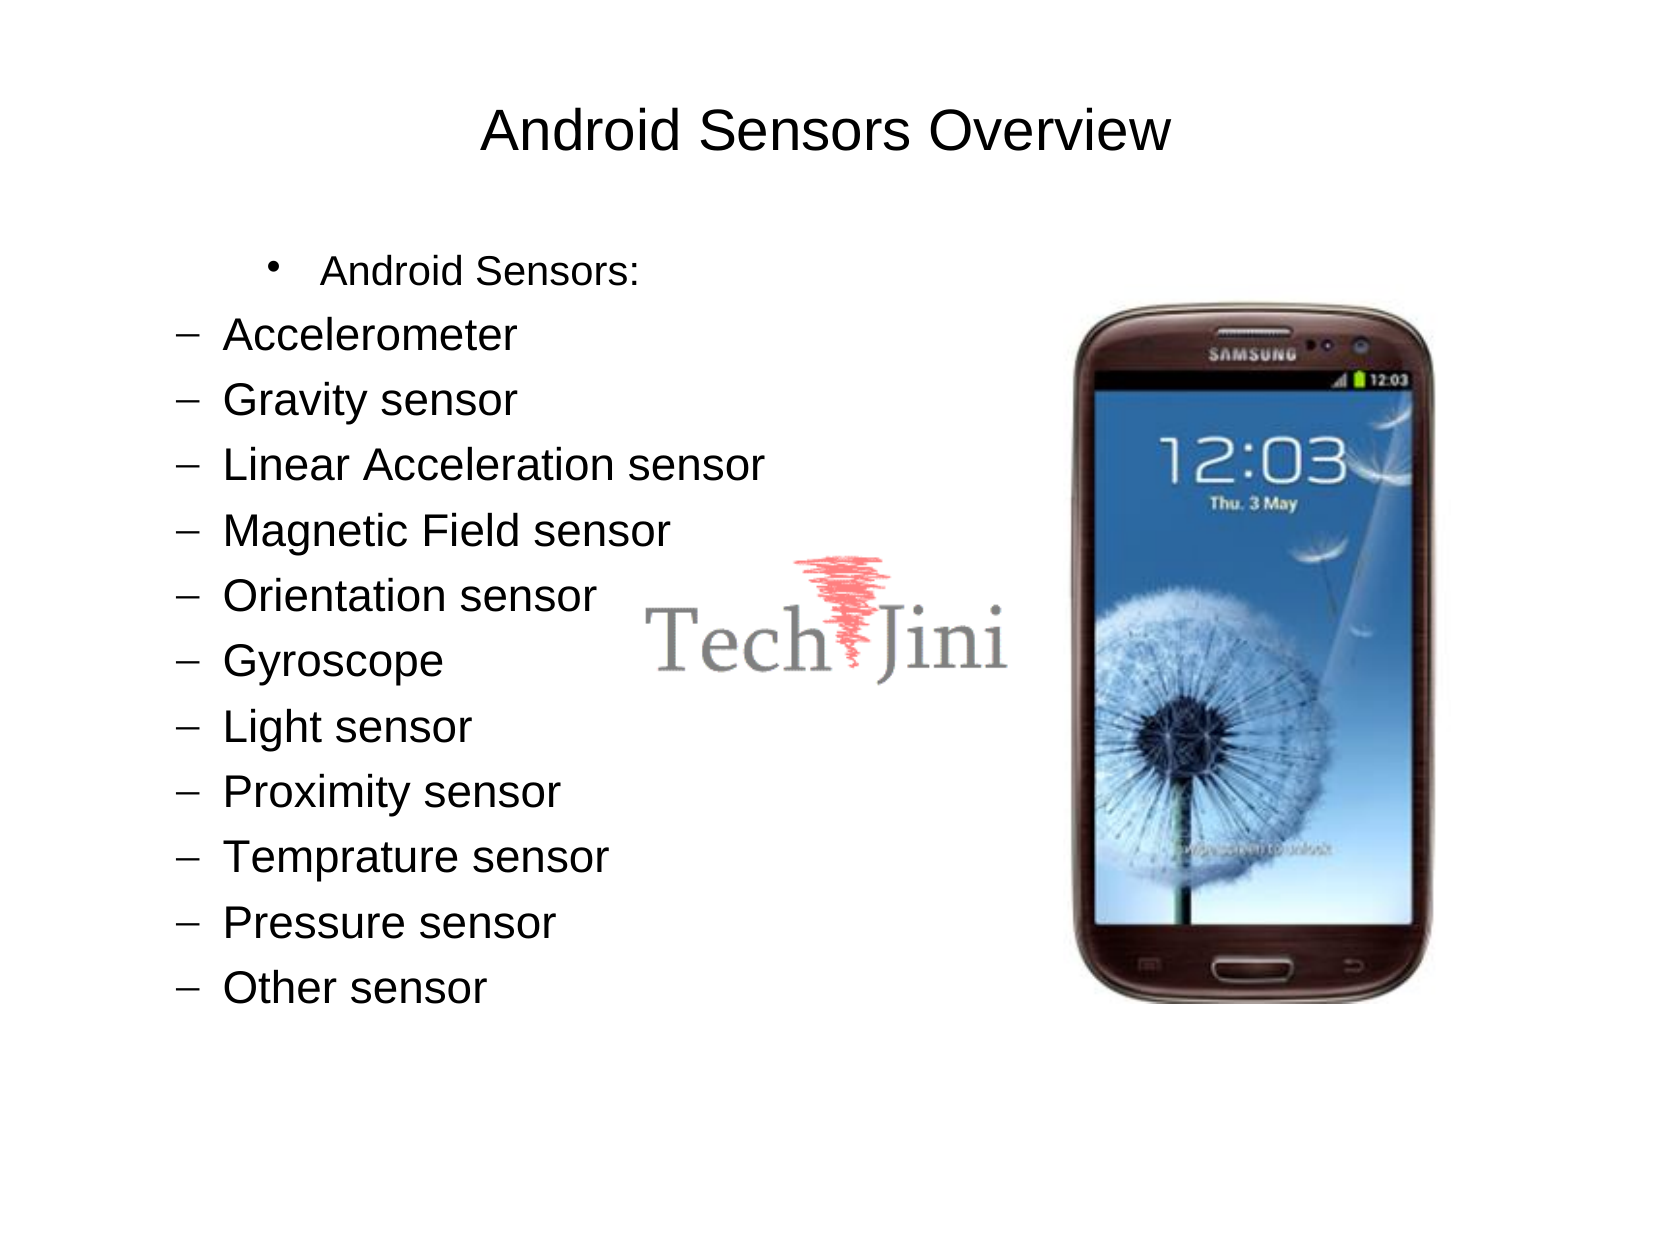

Android Sensors Overview
Android Sensors:
Accelerometer
Gravity sensor
Linear Acceleration sensor
Magnetic Field sensor
Orientation sensor
Gyroscope
Light sensor
Proximity sensor
Temprature sensor
Pressure sensor
Other sensor